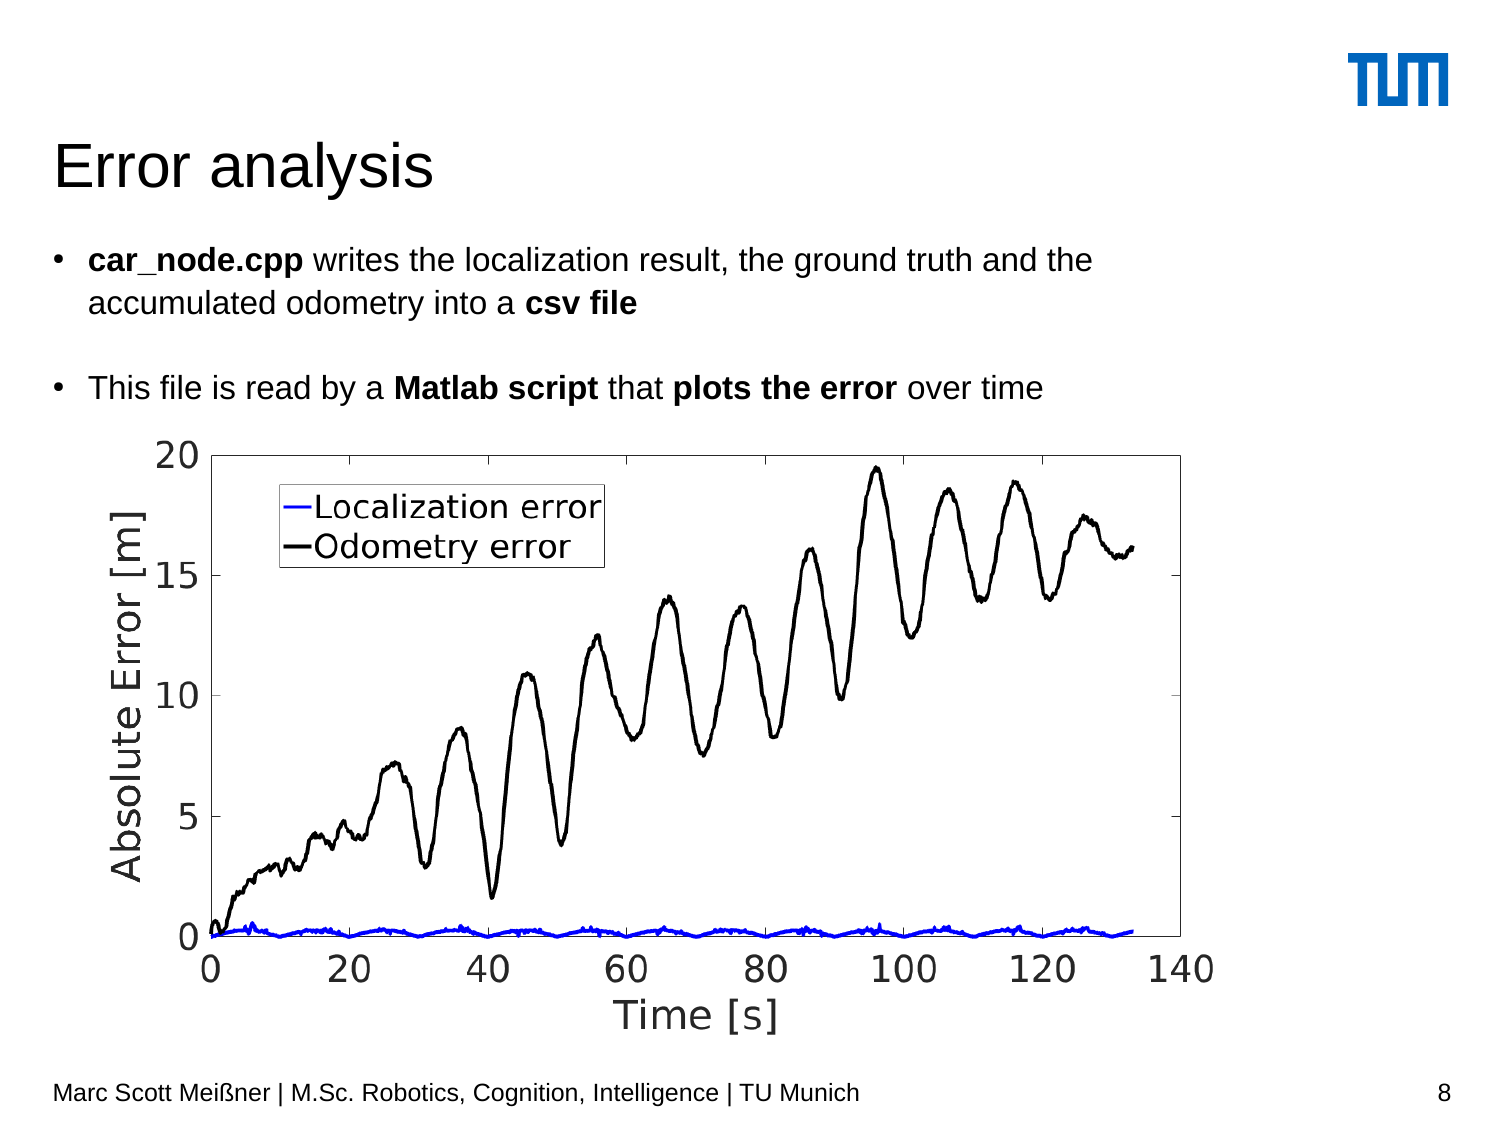

# Error analysis
car_node.cpp writes the localization result, the ground truth and the accumulated odometry into a csv file
This file is read by a Matlab script that plots the error over time
Marc Scott Meißner | M.Sc. Robotics, Cognition, Intelligence | TU Munich
8